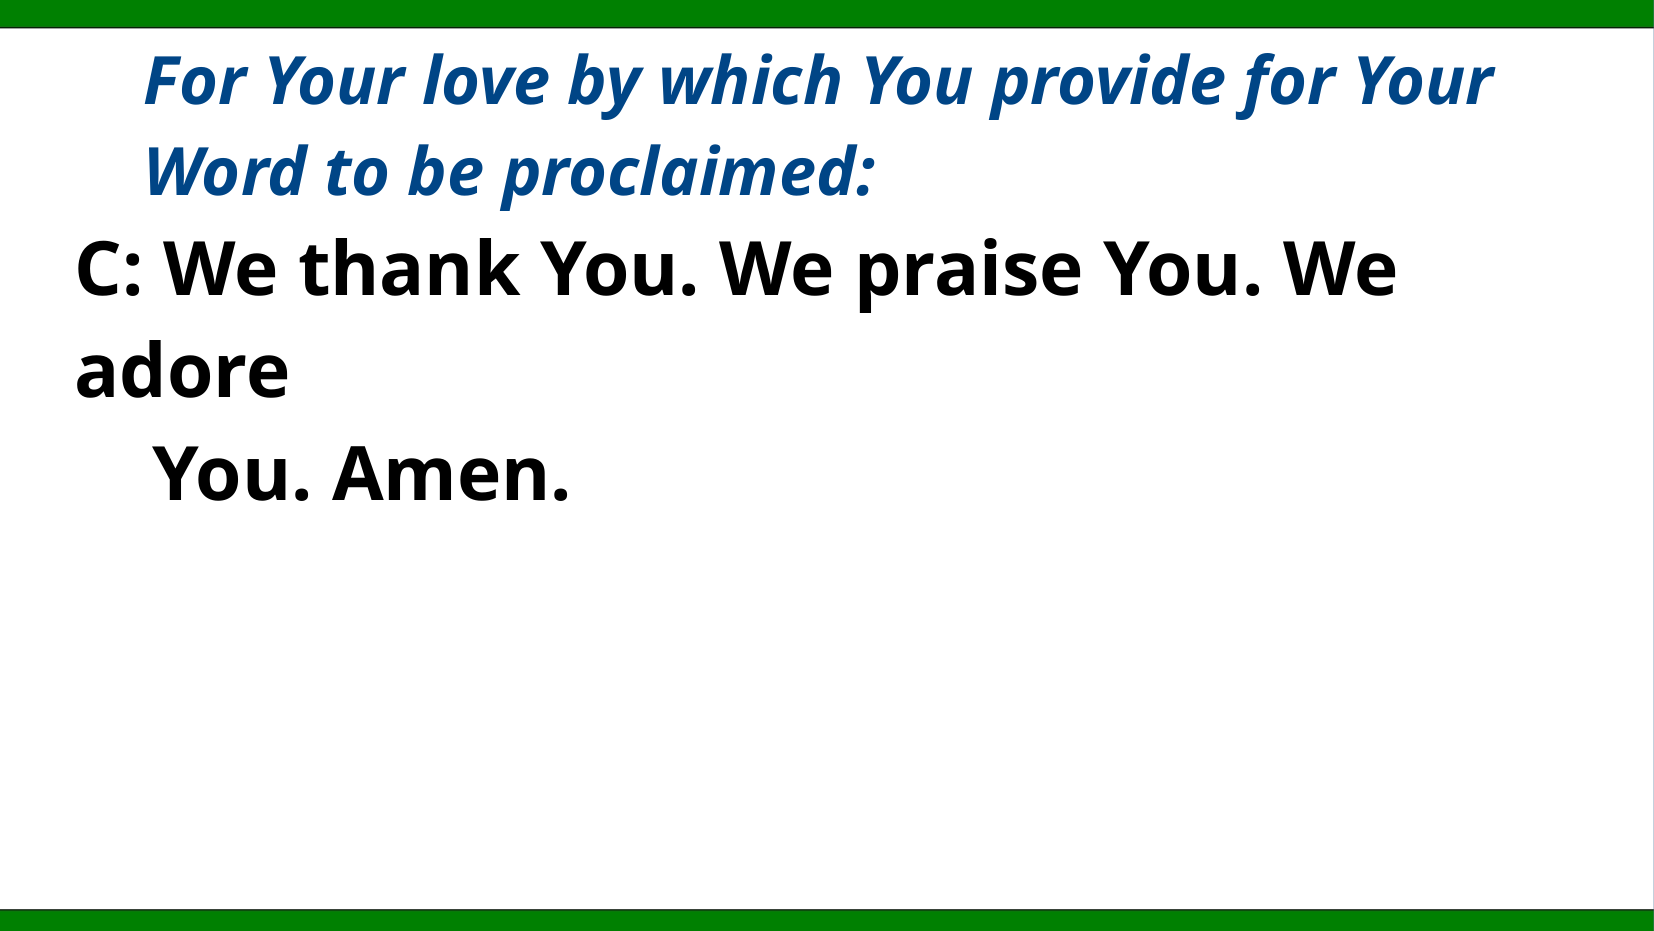

For Your love by which You provide for Your
 Word to be proclaimed:
C: We thank You. We praise You. We adore
 You. Amen.